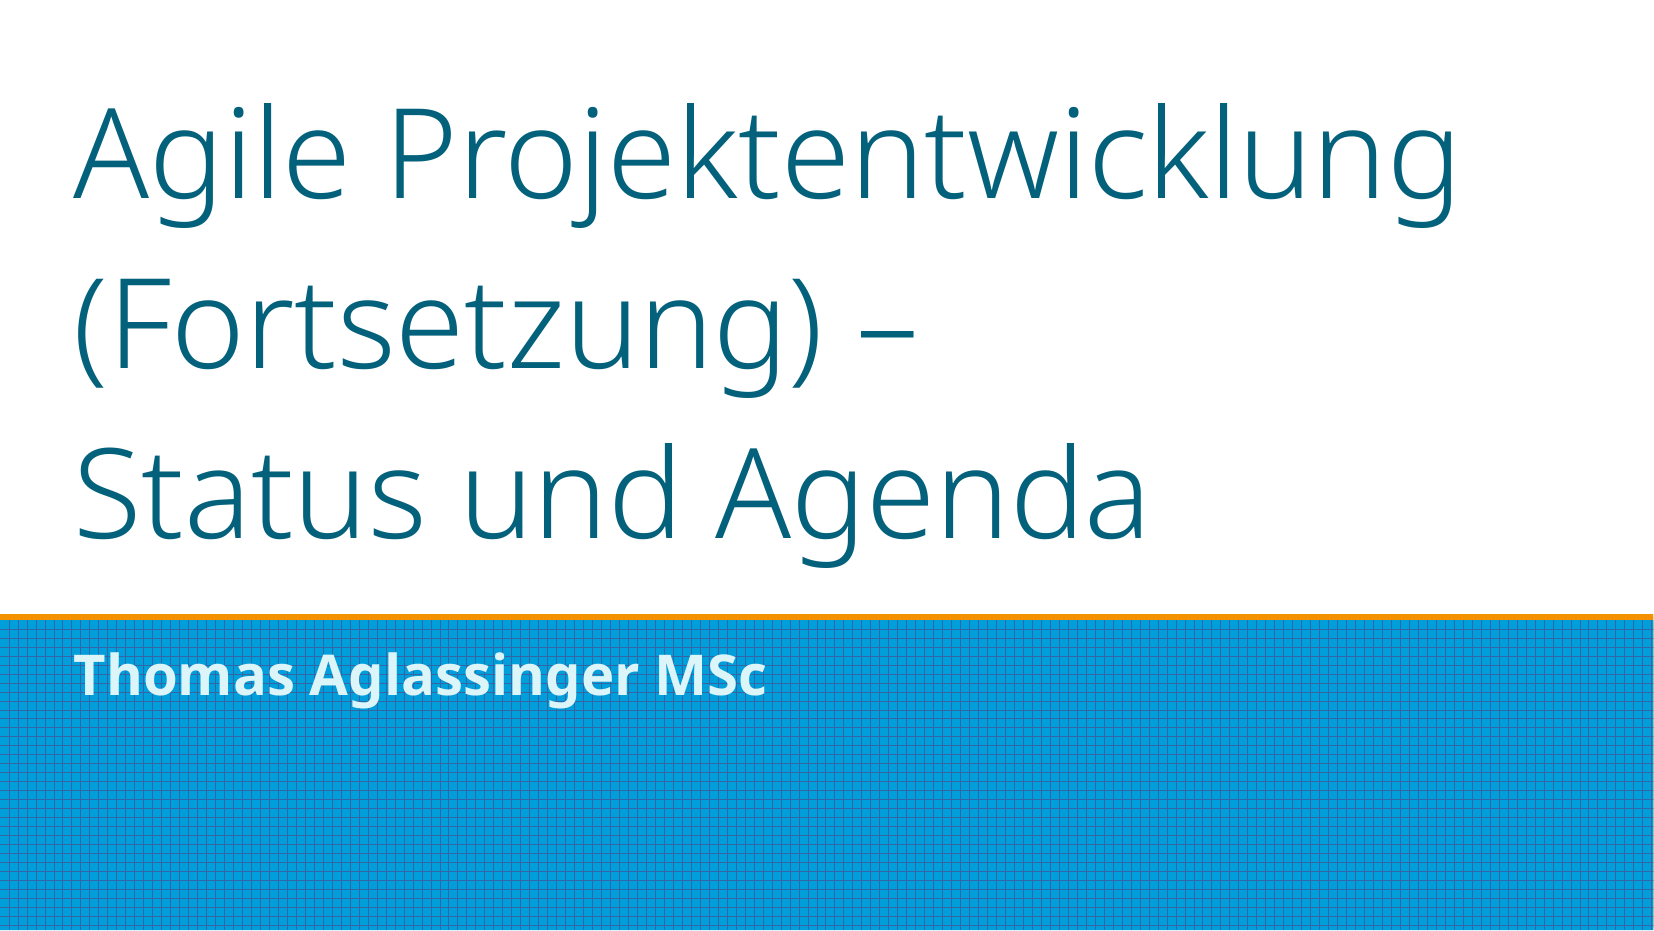

# Agile Projektentwicklung (Fortsetzung) – Status und Agenda
Thomas Aglassinger MSc